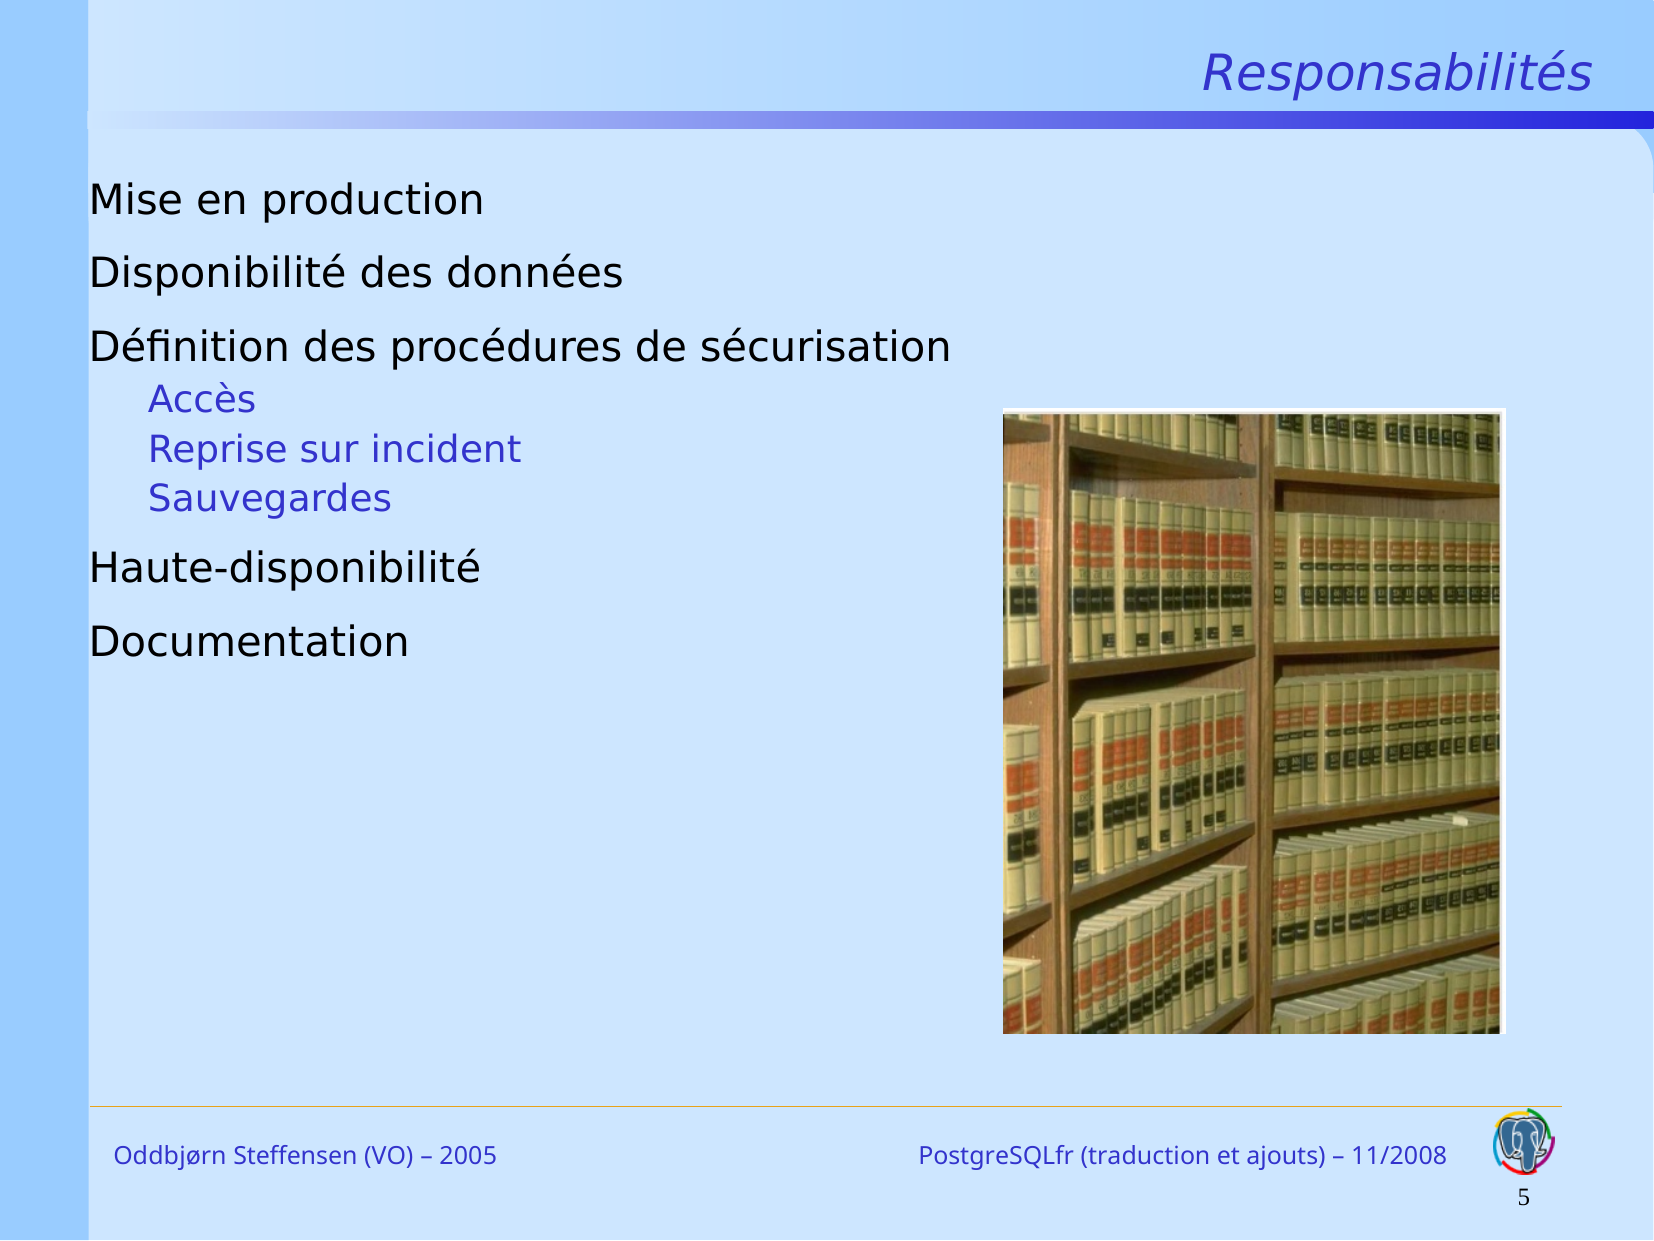

# Responsabilités
Mise en production
Disponibilité des données
Définition des procédures de sécurisation
Accès
Reprise sur incident
Sauvegardes
Haute-disponibilité
Documentation